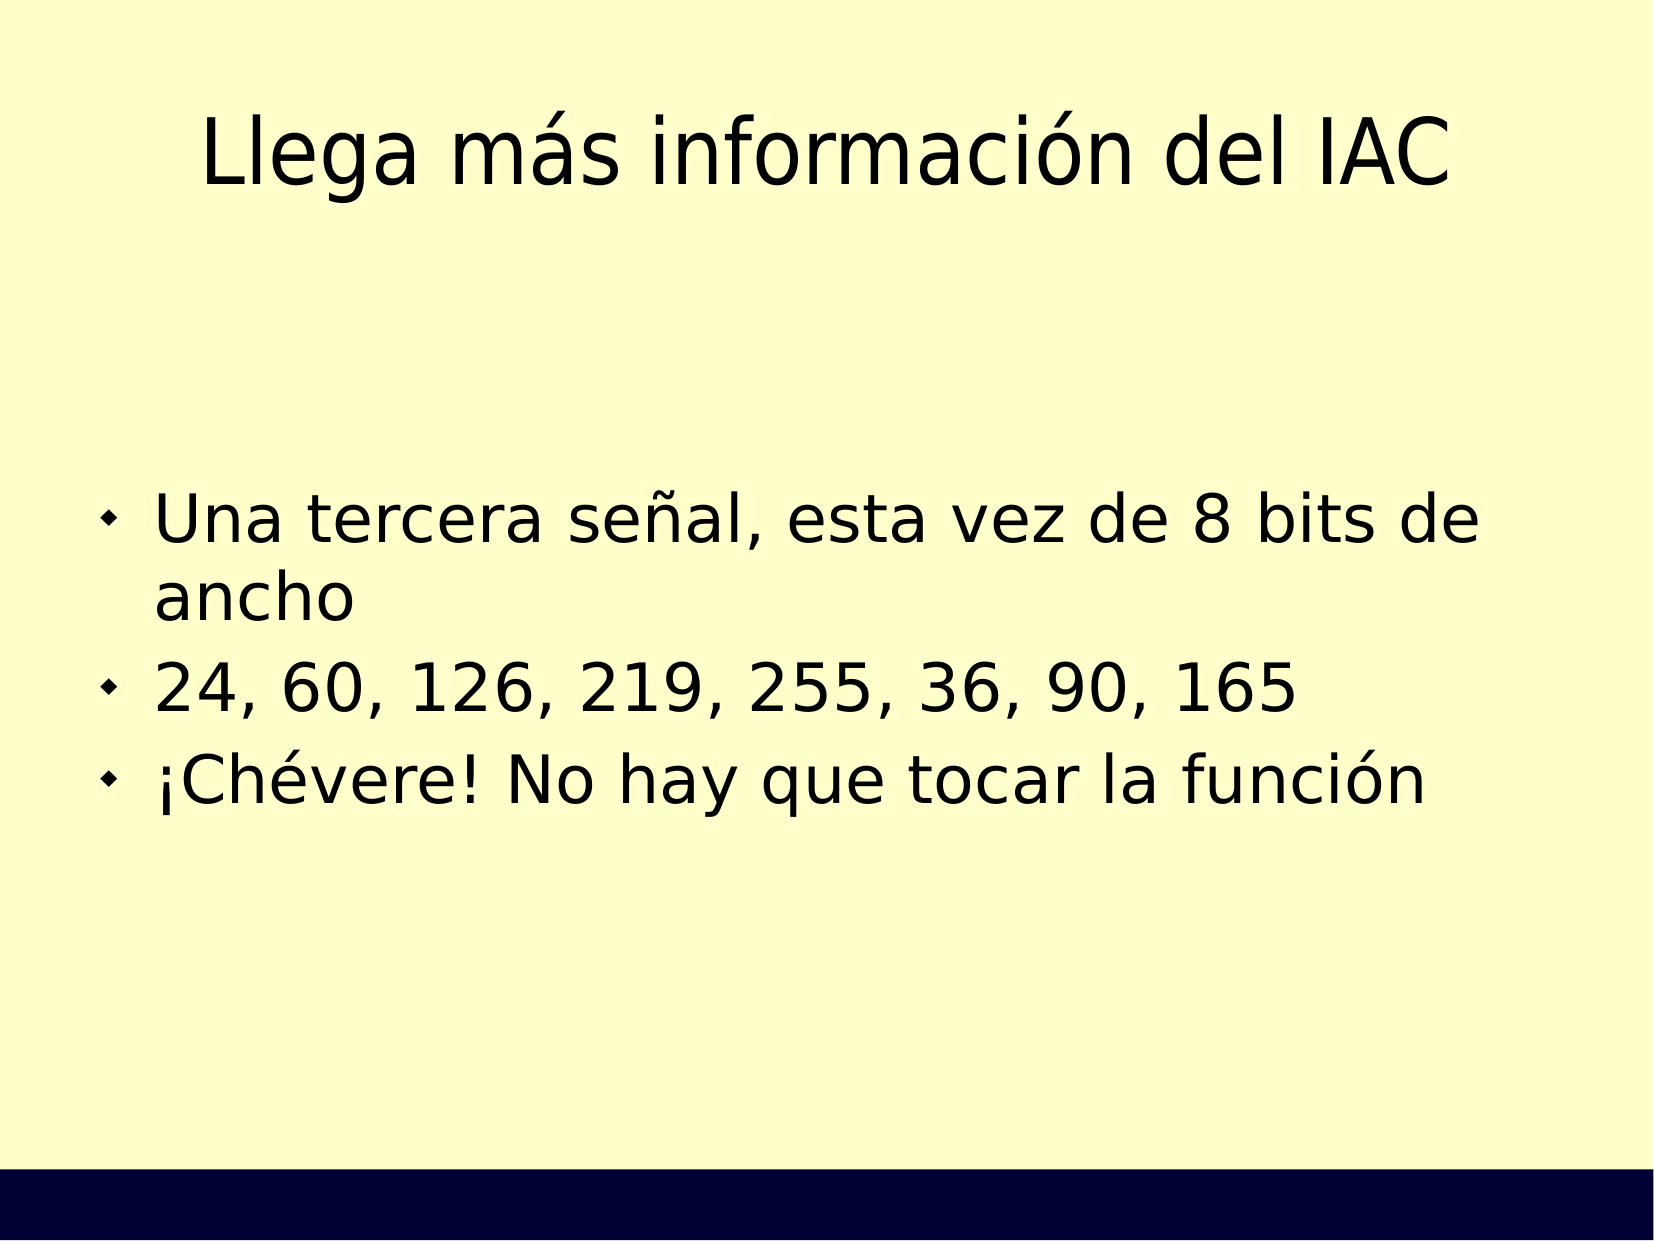

# Llega más información del IAC
Una tercera señal, esta vez de 8 bits de ancho
24, 60, 126, 219, 255, 36, 90, 165
¡Chévere! No hay que tocar la función